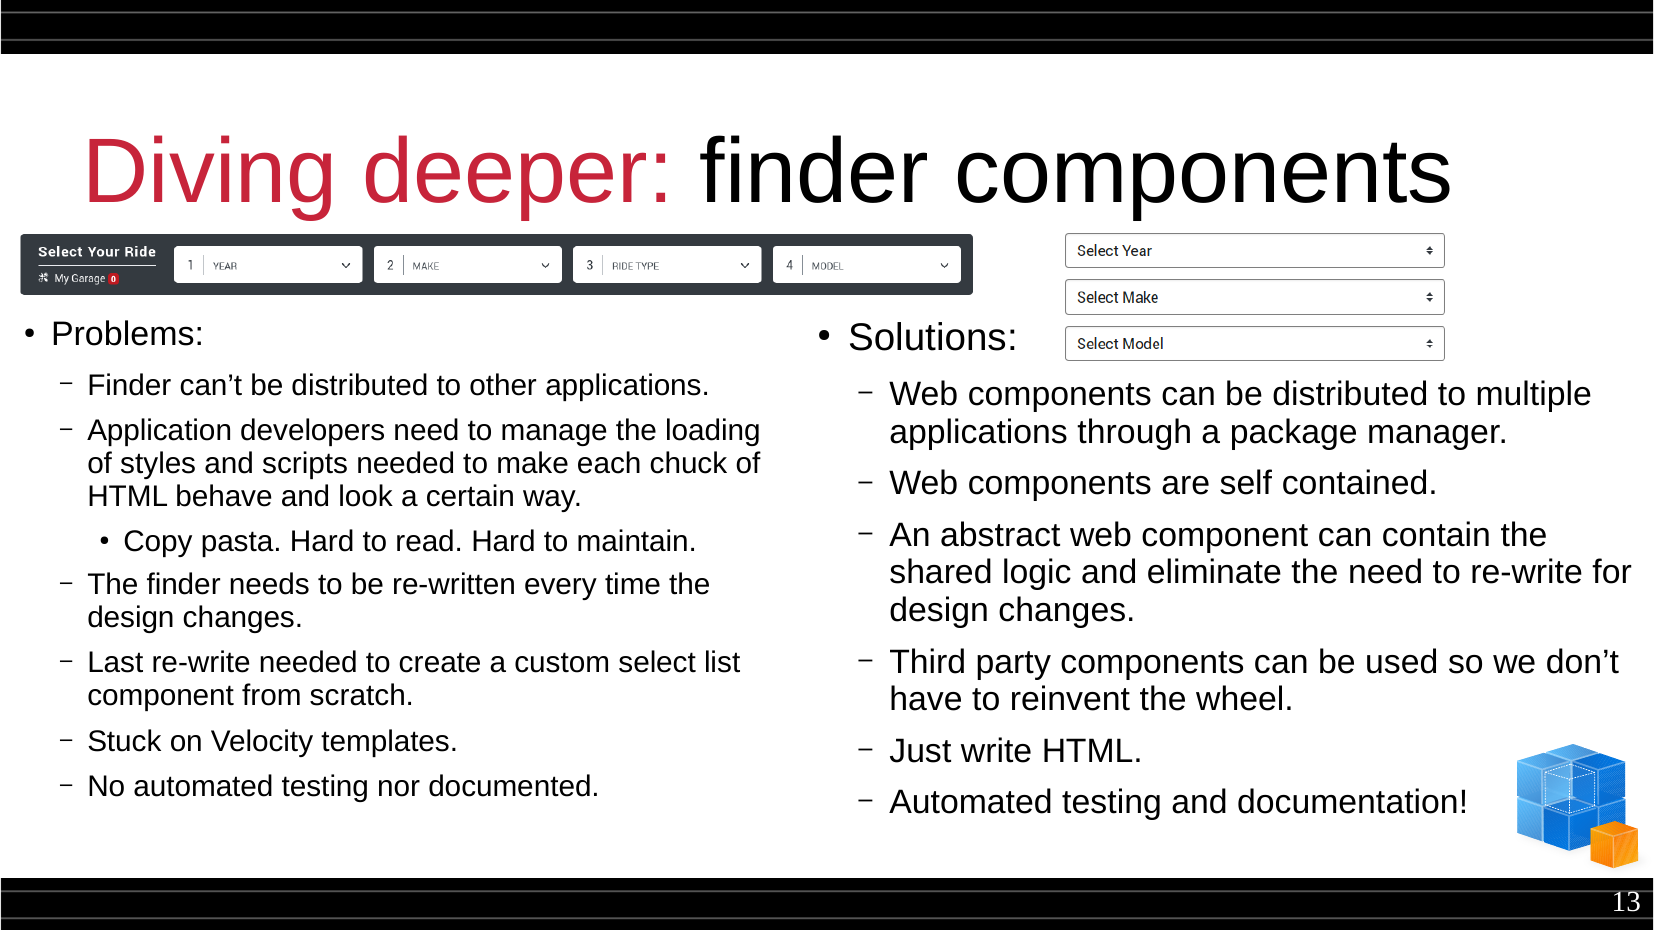

# Diving deeper: finder components
Problems:
Finder can’t be distributed to other applications.
Application developers need to manage the loading of styles and scripts needed to make each chuck of HTML behave and look a certain way.
Copy pasta. Hard to read. Hard to maintain.
The finder needs to be re-written every time the design changes.
Last re-write needed to create a custom select list component from scratch.
Stuck on Velocity templates.
No automated testing nor documented.
Solutions:
Web components can be distributed to multiple applications through a package manager.
Web components are self contained.
An abstract web component can contain the shared logic and eliminate the need to re-write for design changes.
Third party components can be used so we don’t have to reinvent the wheel.
Just write HTML.
Automated testing and documentation!